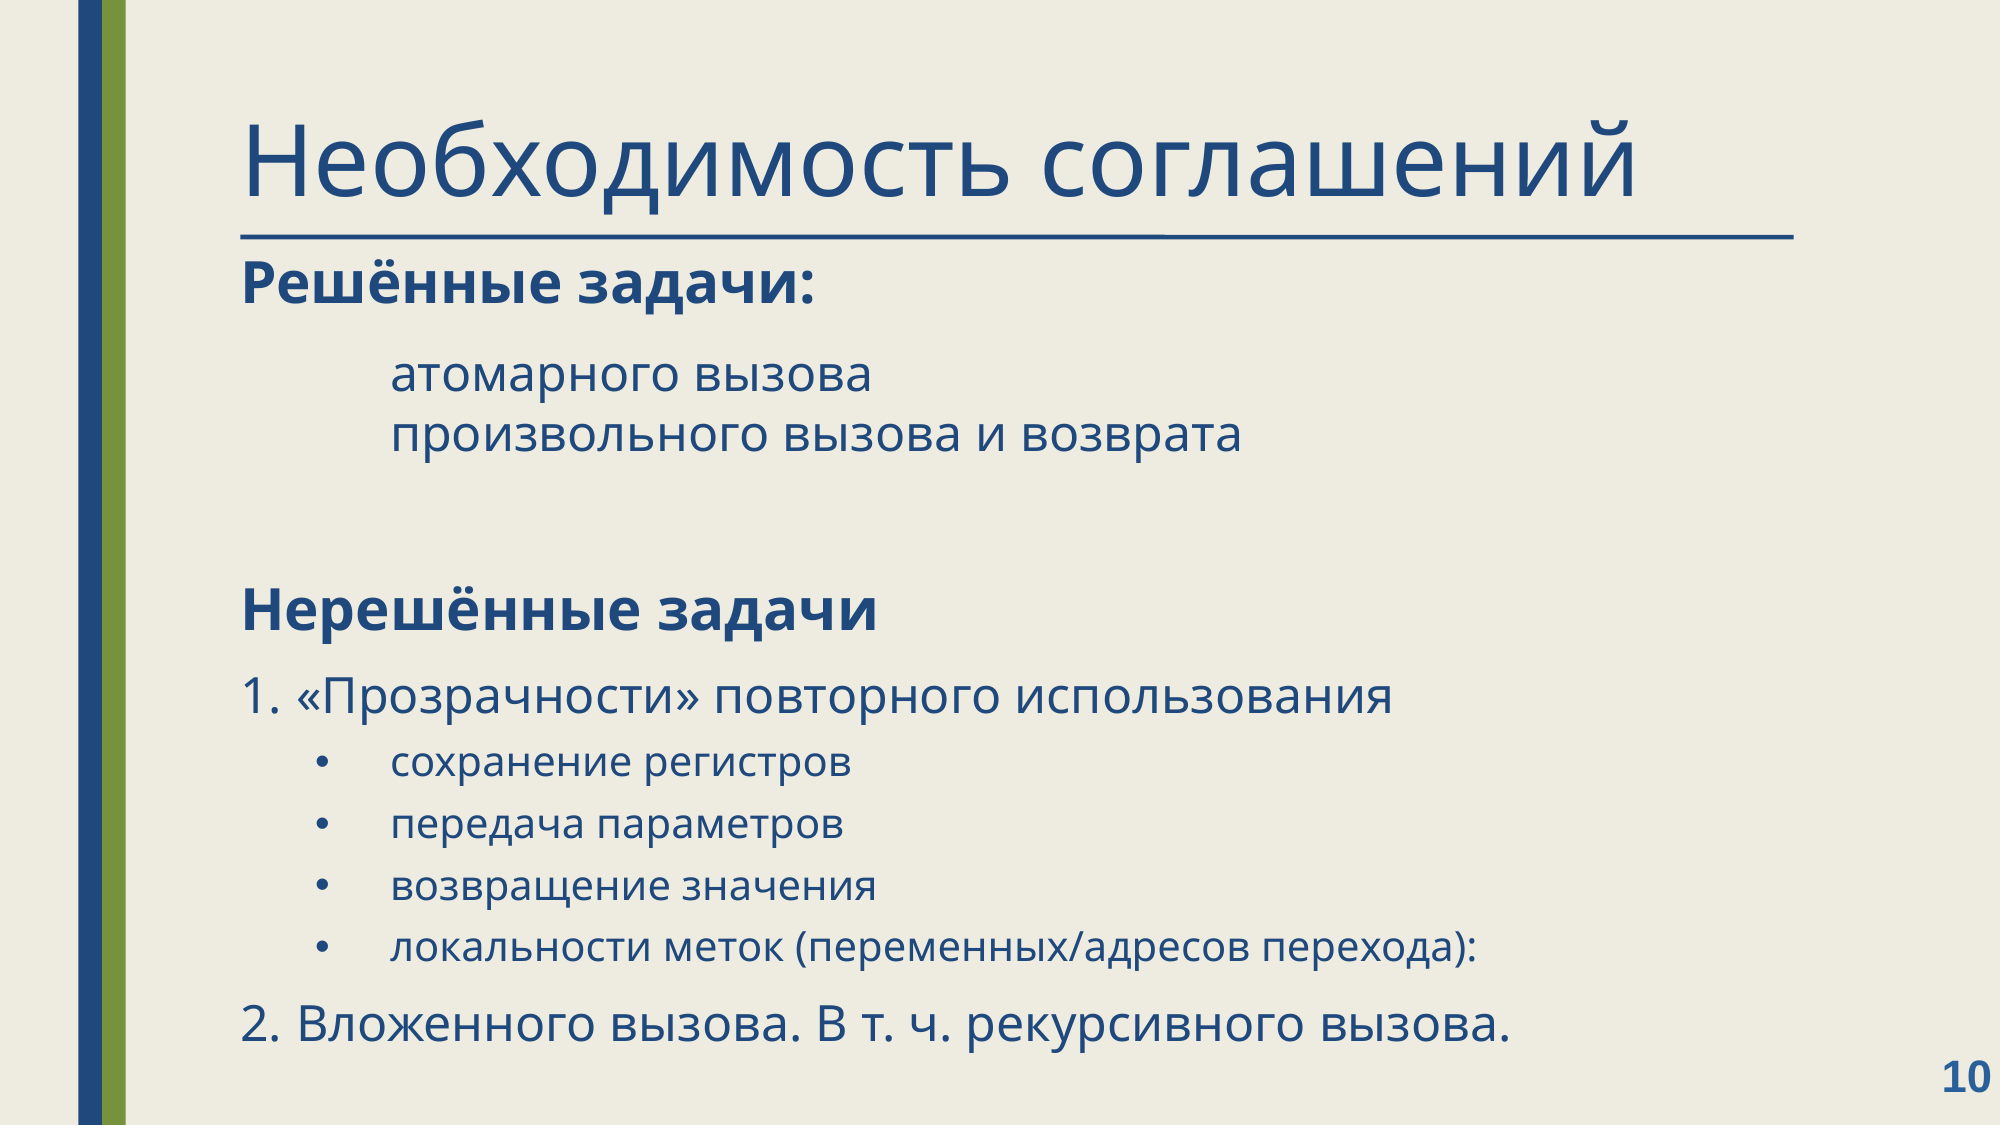

# Необходимость соглашений
Решённые задачи:
	атомарного вызова
	произвольного вызова и возврата
Нерешённые задачи
«Прозрачности» повторного использования
сохранение регистров
передача параметров
возвращение значения
локальности меток (переменных/адресов перехода):
Вложенного вызова. В т. ч. рекурсивного вызова.